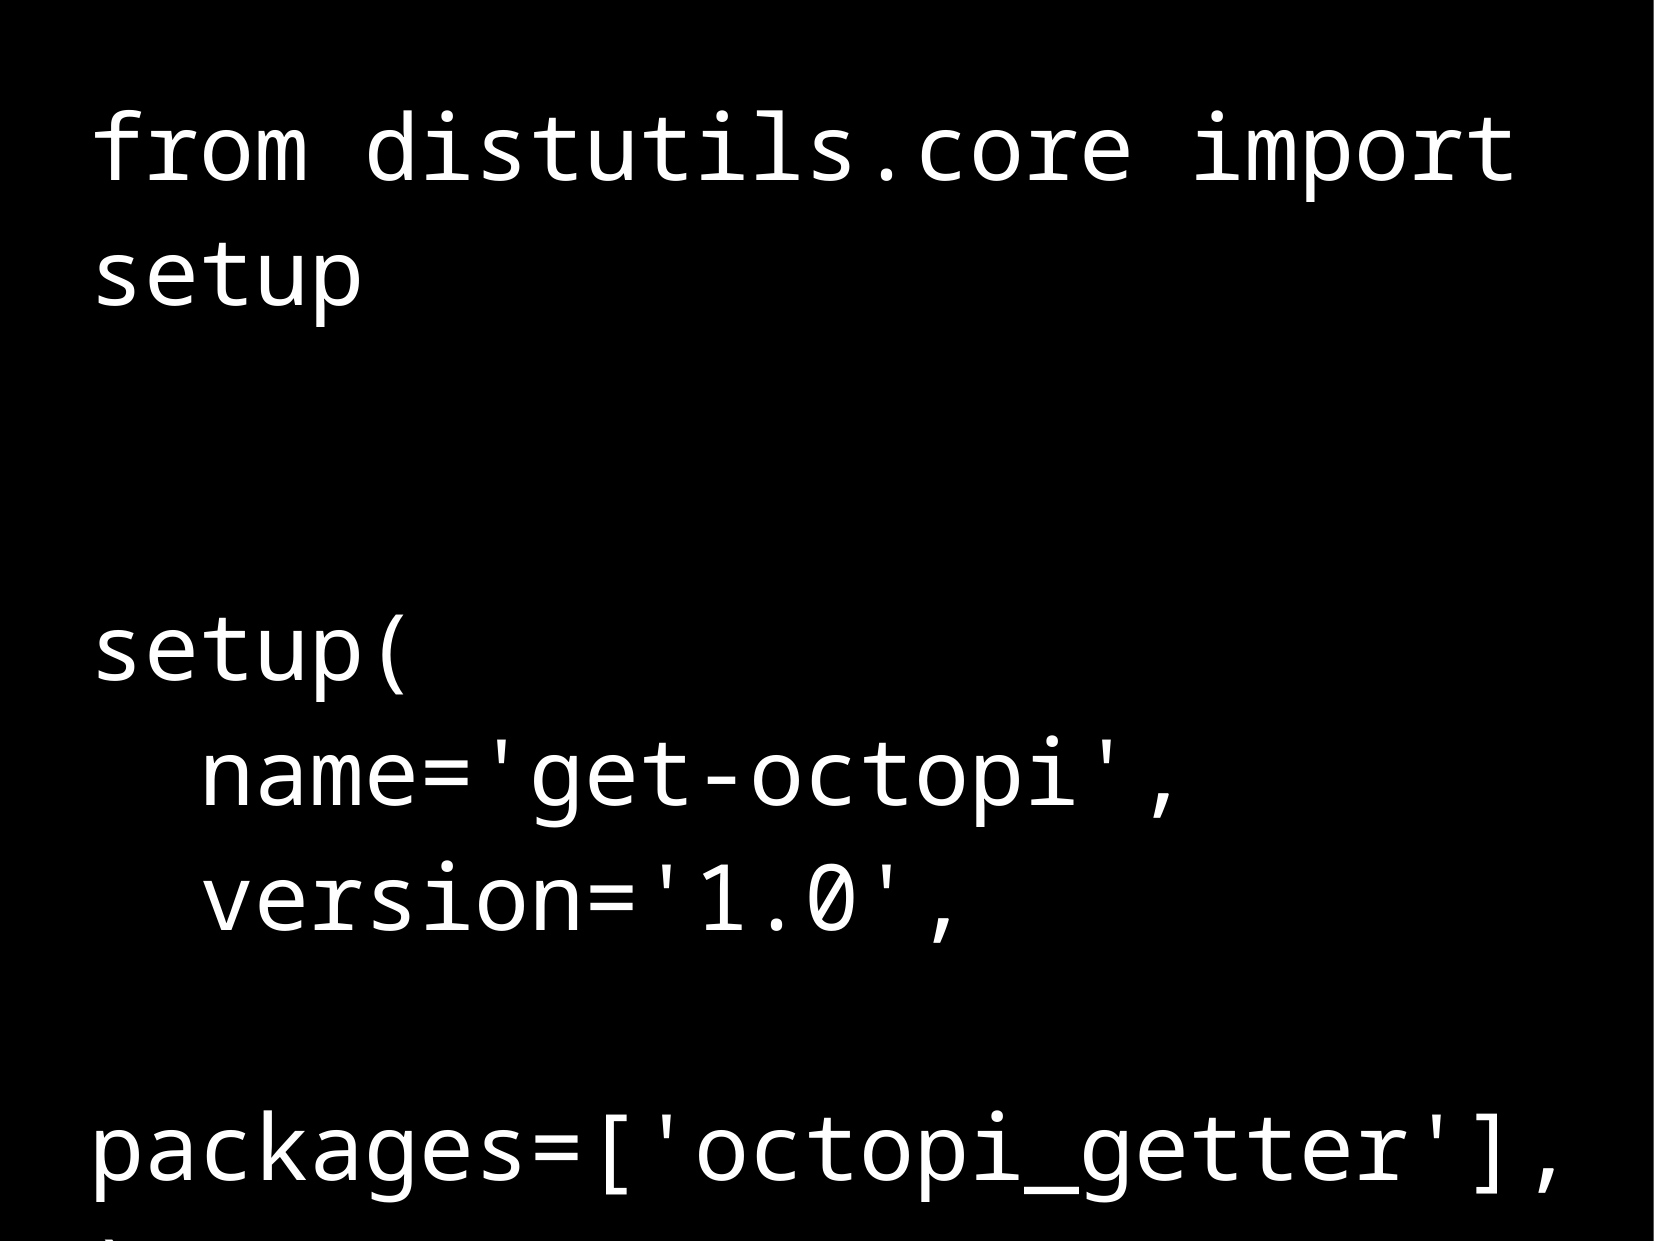

from distutils.core import setup
setup(
 name='get-octopi',
 version='1.0',
 packages=['octopi_getter'],
)